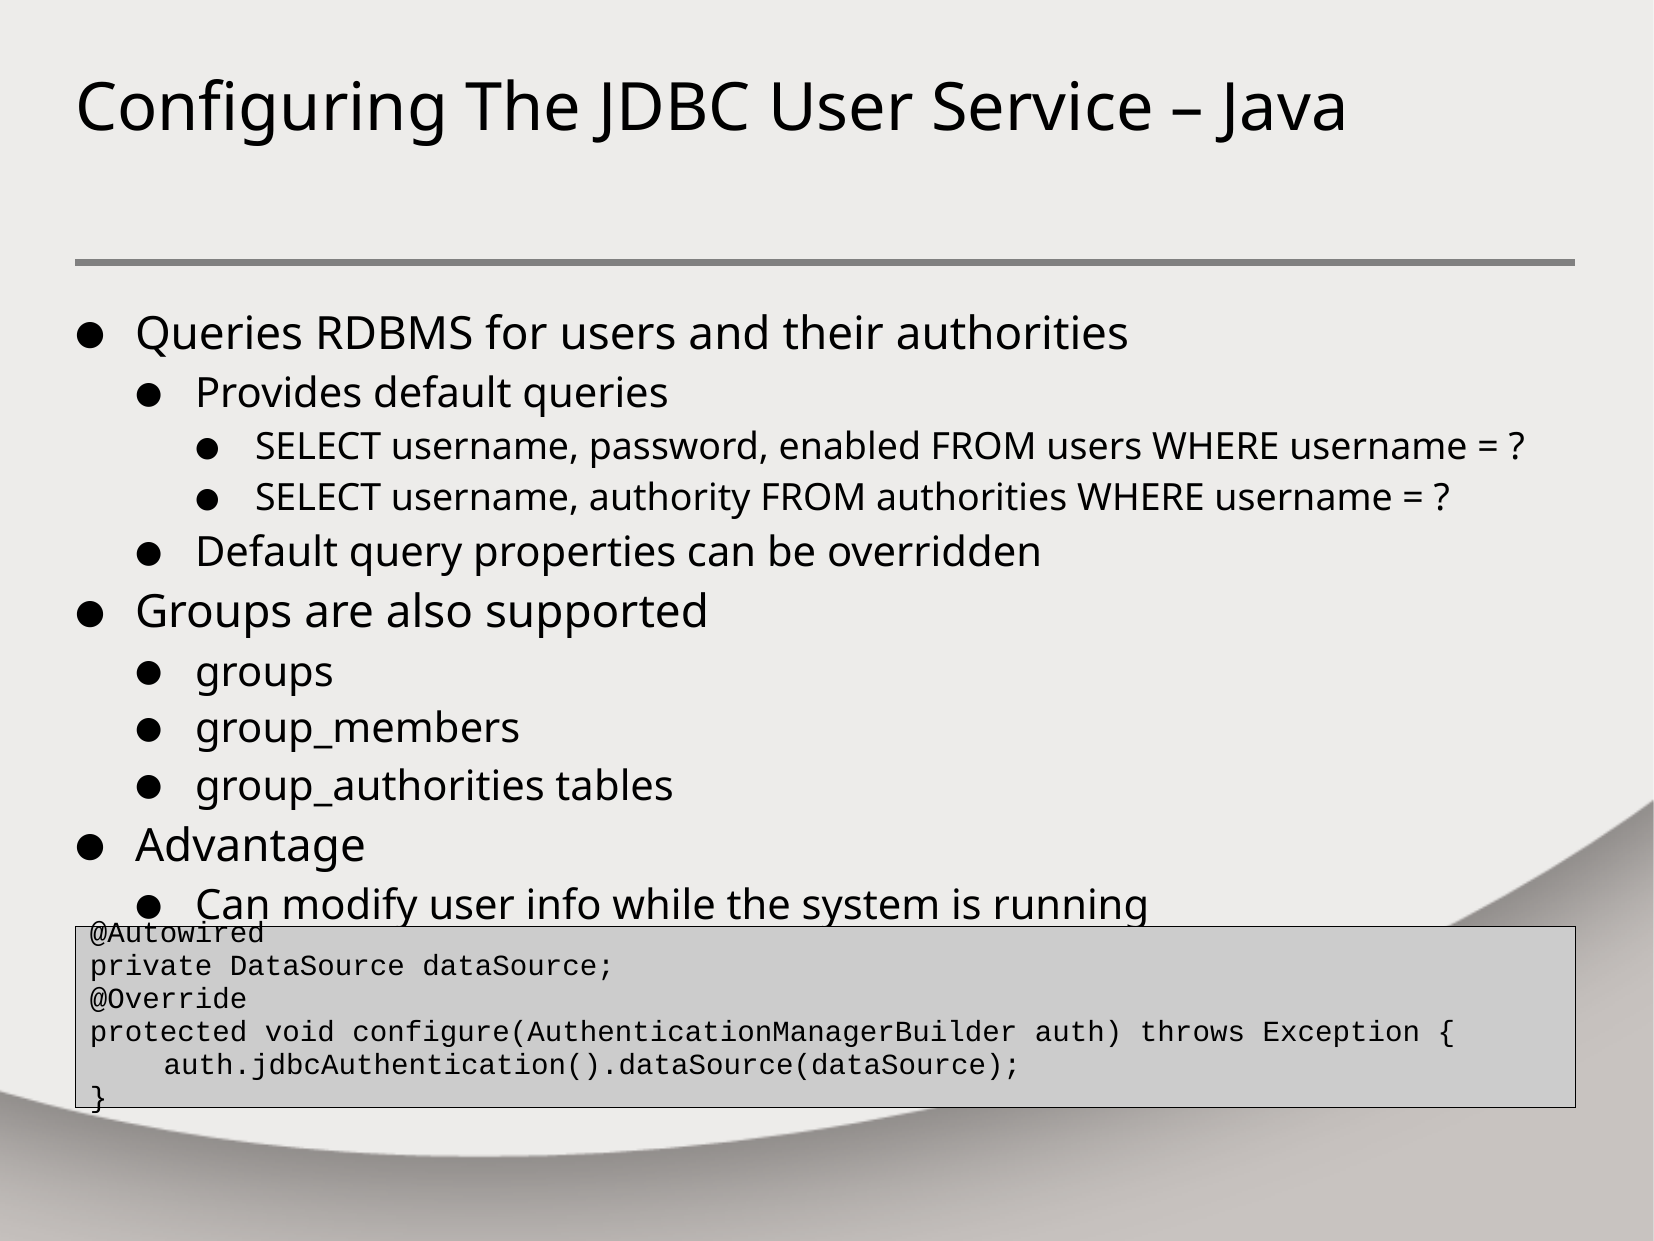

# Configuring The JDBC User Service – Java
Queries RDBMS for users and their authorities
Provides default queries
SELECT username, password, enabled FROM users WHERE username = ?
SELECT username, authority FROM authorities WHERE username = ?
Default query properties can be overridden
Groups are also supported
groups
group_members
group_authorities tables
Advantage
Can modify user info while the system is running
@Autowired
private DataSource dataSource;
@Override
protected void configure(AuthenticationManagerBuilder auth) throws Exception {
	auth.jdbcAuthentication().dataSource(dataSource);
}